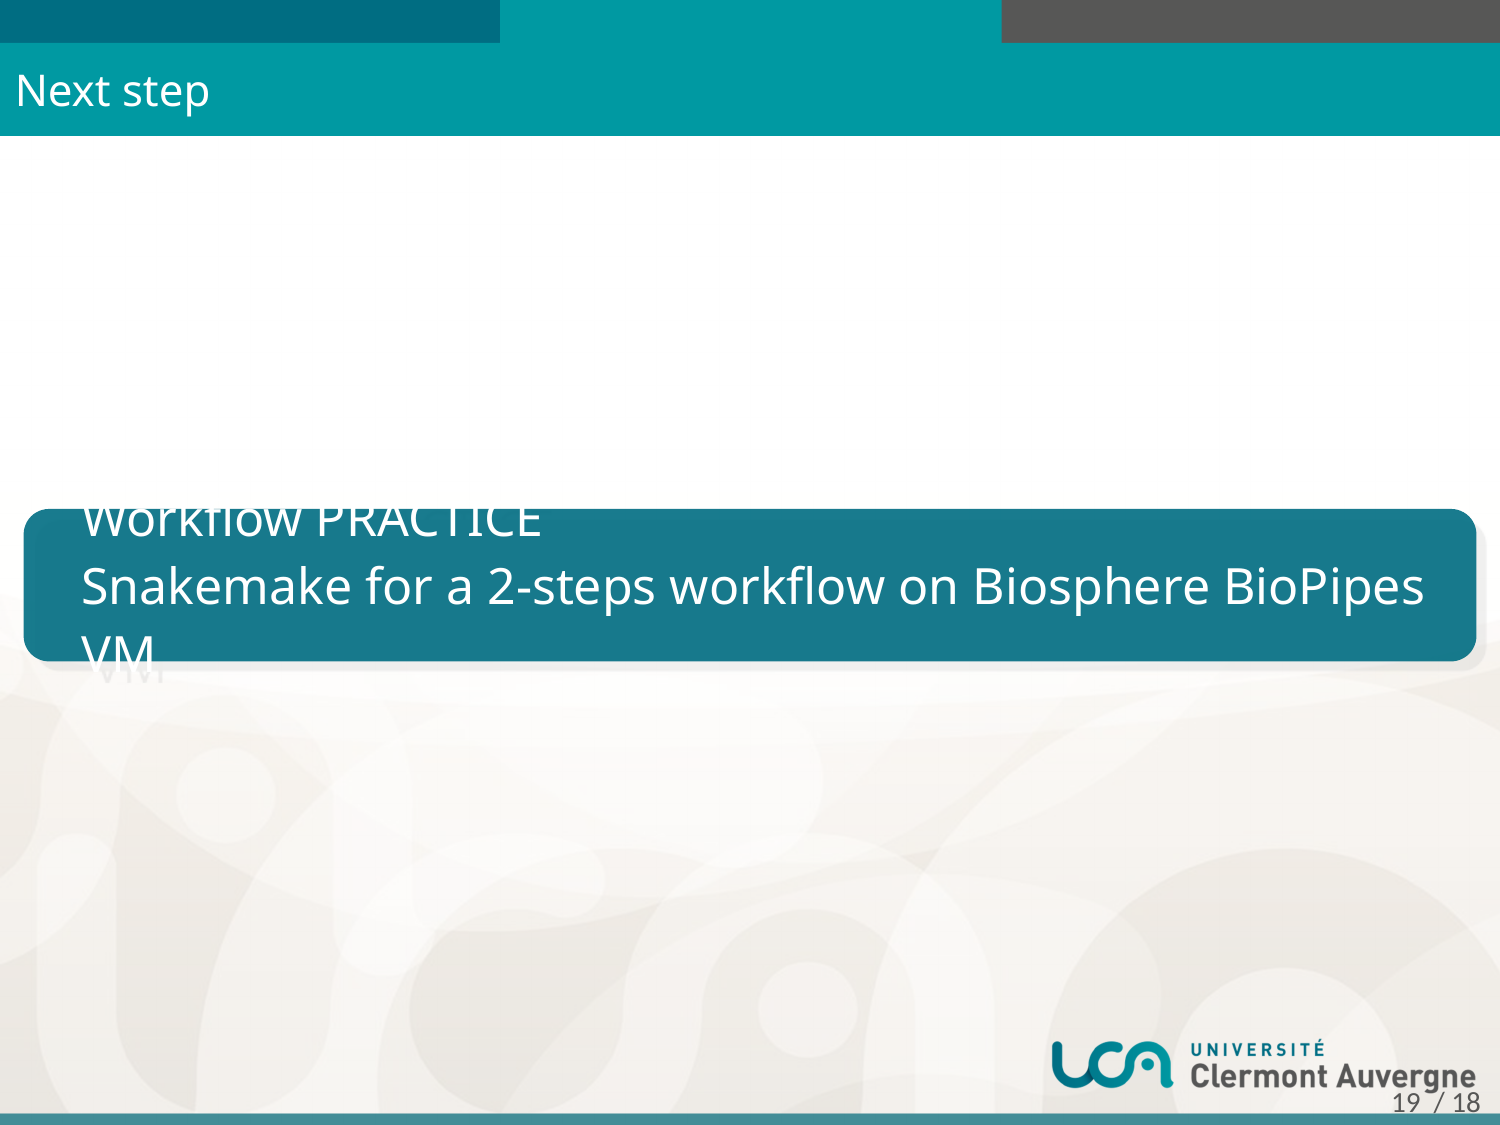

Next step
Workflow PRACTICE
Snakemake for a 2-steps workflow on Biosphere BioPipes VM
19